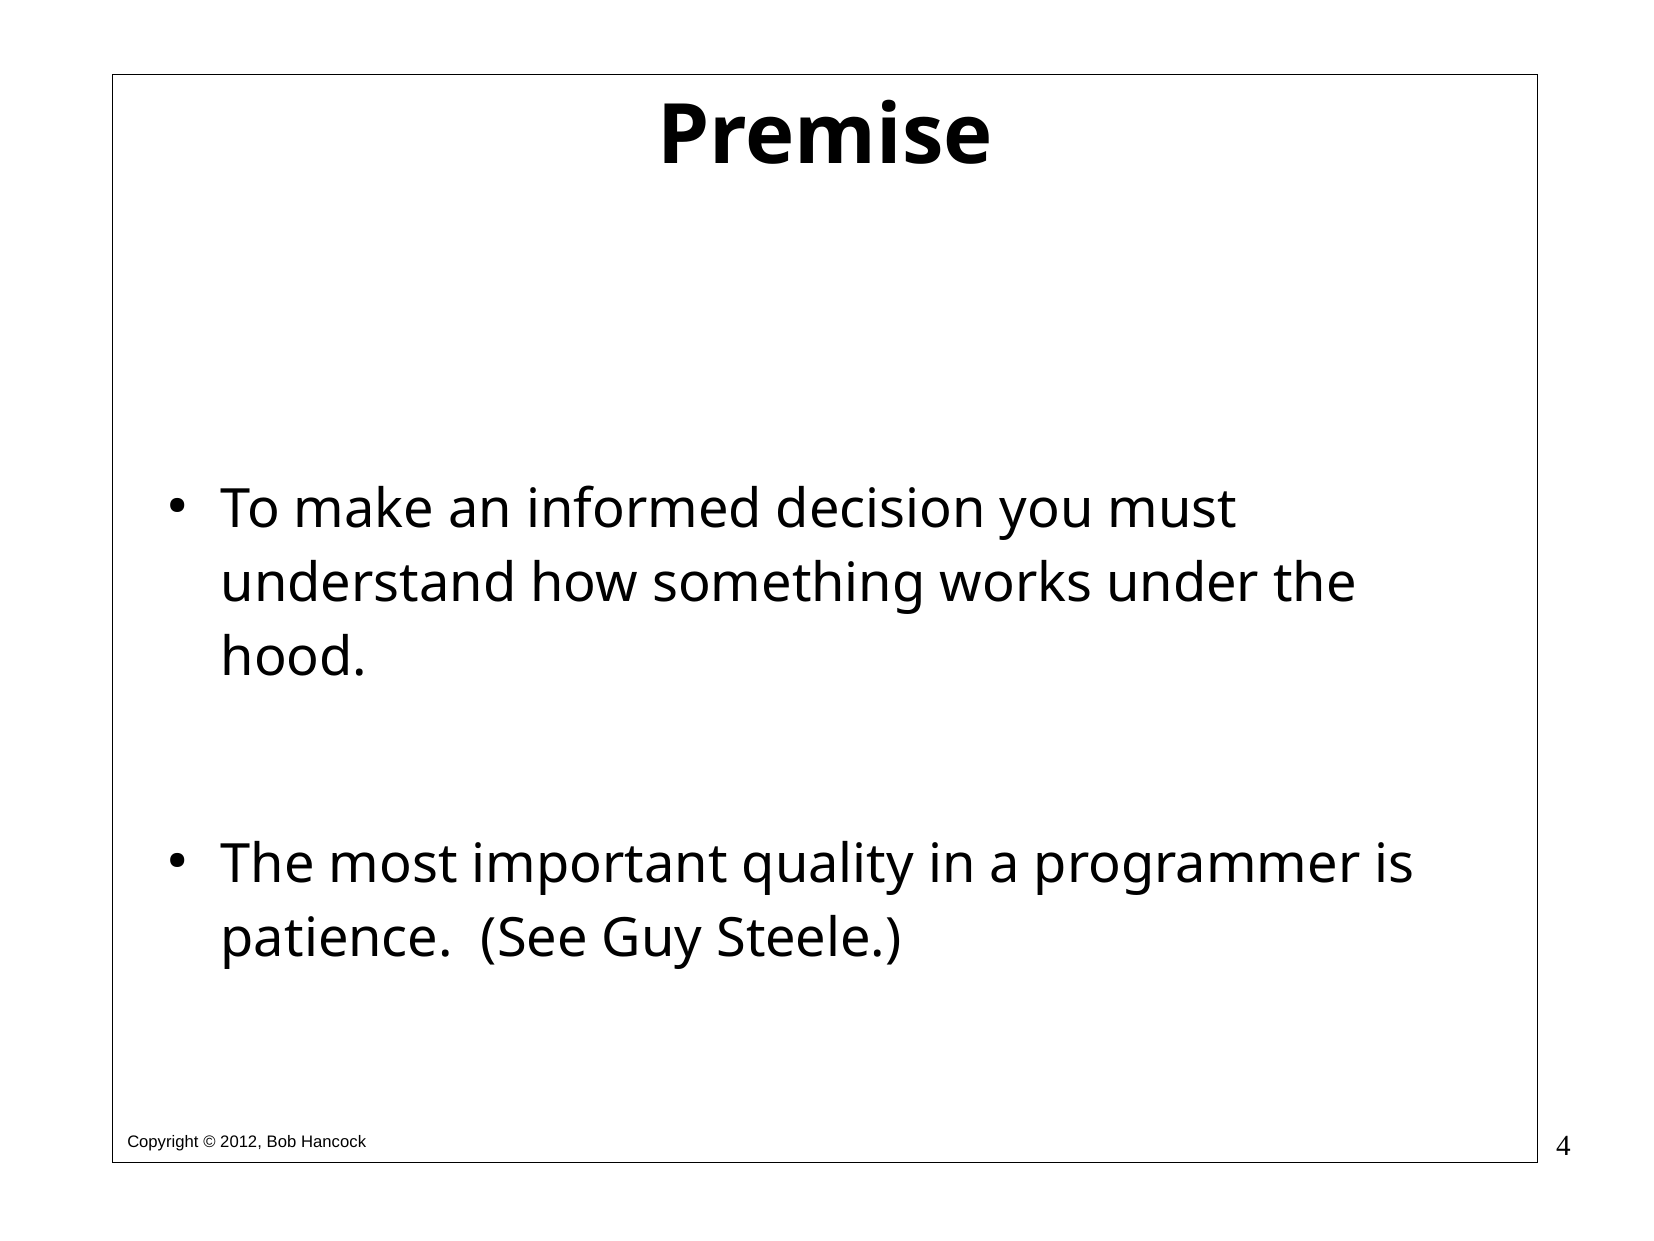

# Premise
To make an informed decision you must understand how something works under the hood.
The most important quality in a programmer is patience. (See Guy Steele.)
Copyright © 2012, Bob Hancock
4